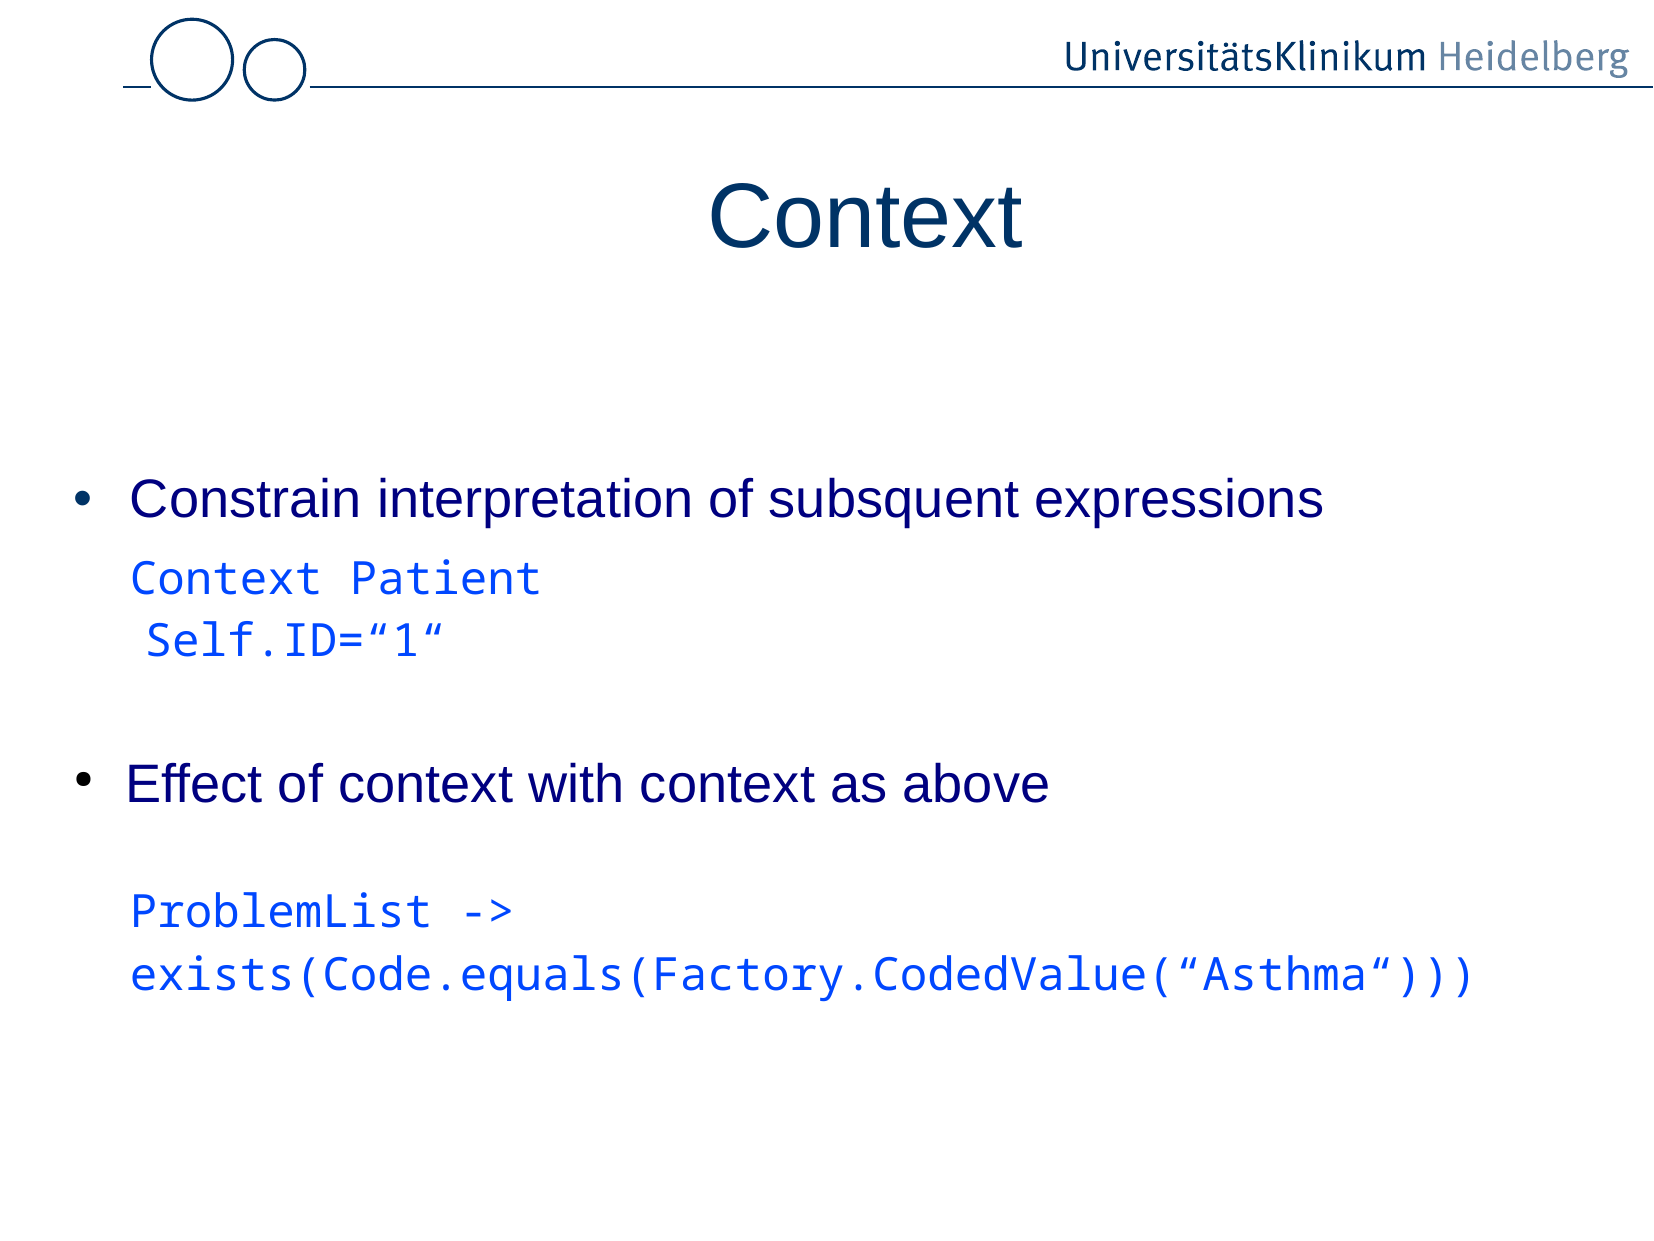

# Context
Constrain interpretation of subsquent expressions
Context Patient
Self.ID=“1“
 Effect of context with context as above
ProblemList -> exists(Code.equals(Factory.CodedValue(“Asthma“)))